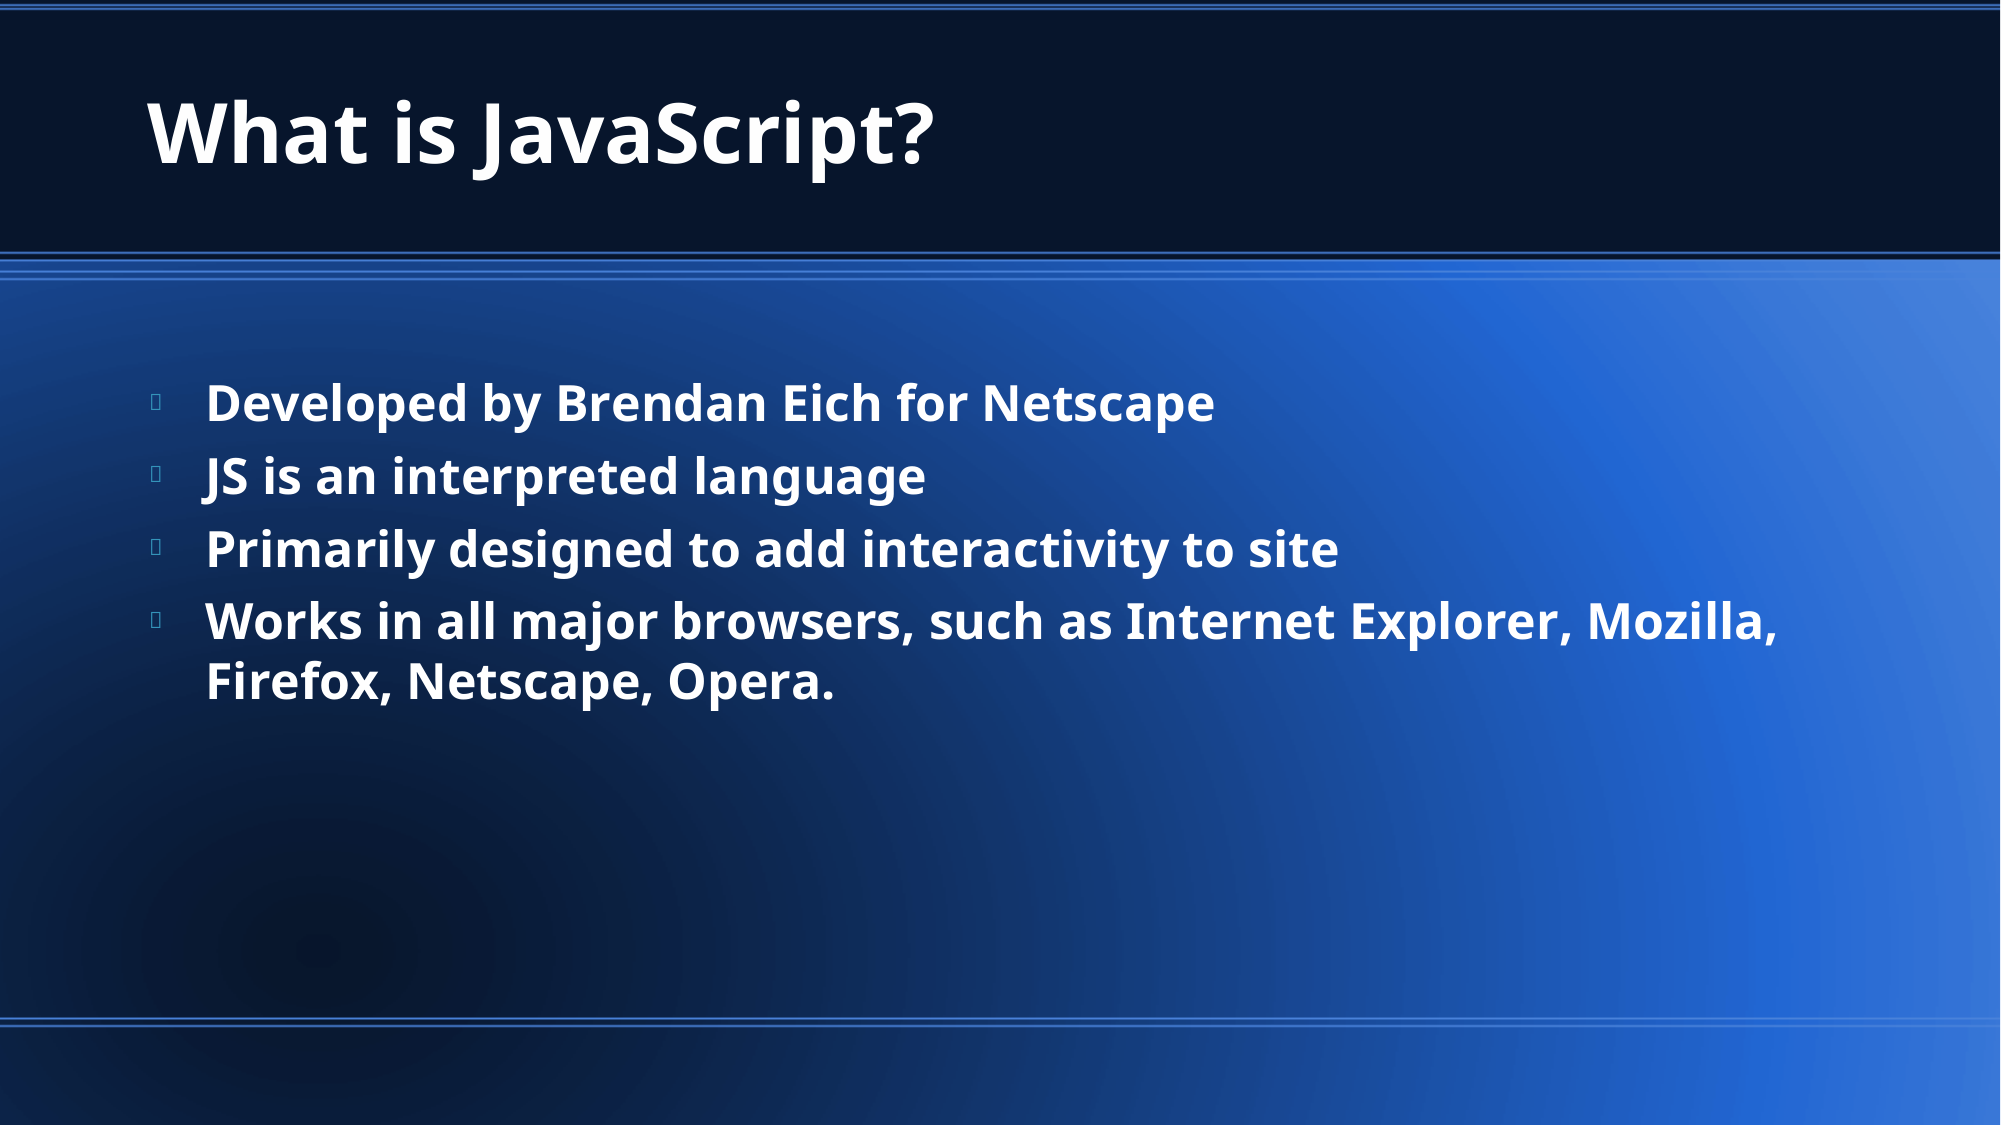

# What is JavaScript?
Developed by Brendan Eich for Netscape
JS is an interpreted language
Primarily designed to add interactivity to site
Works in all major browsers, such as Internet Explorer, Mozilla, Firefox, Netscape, Opera.